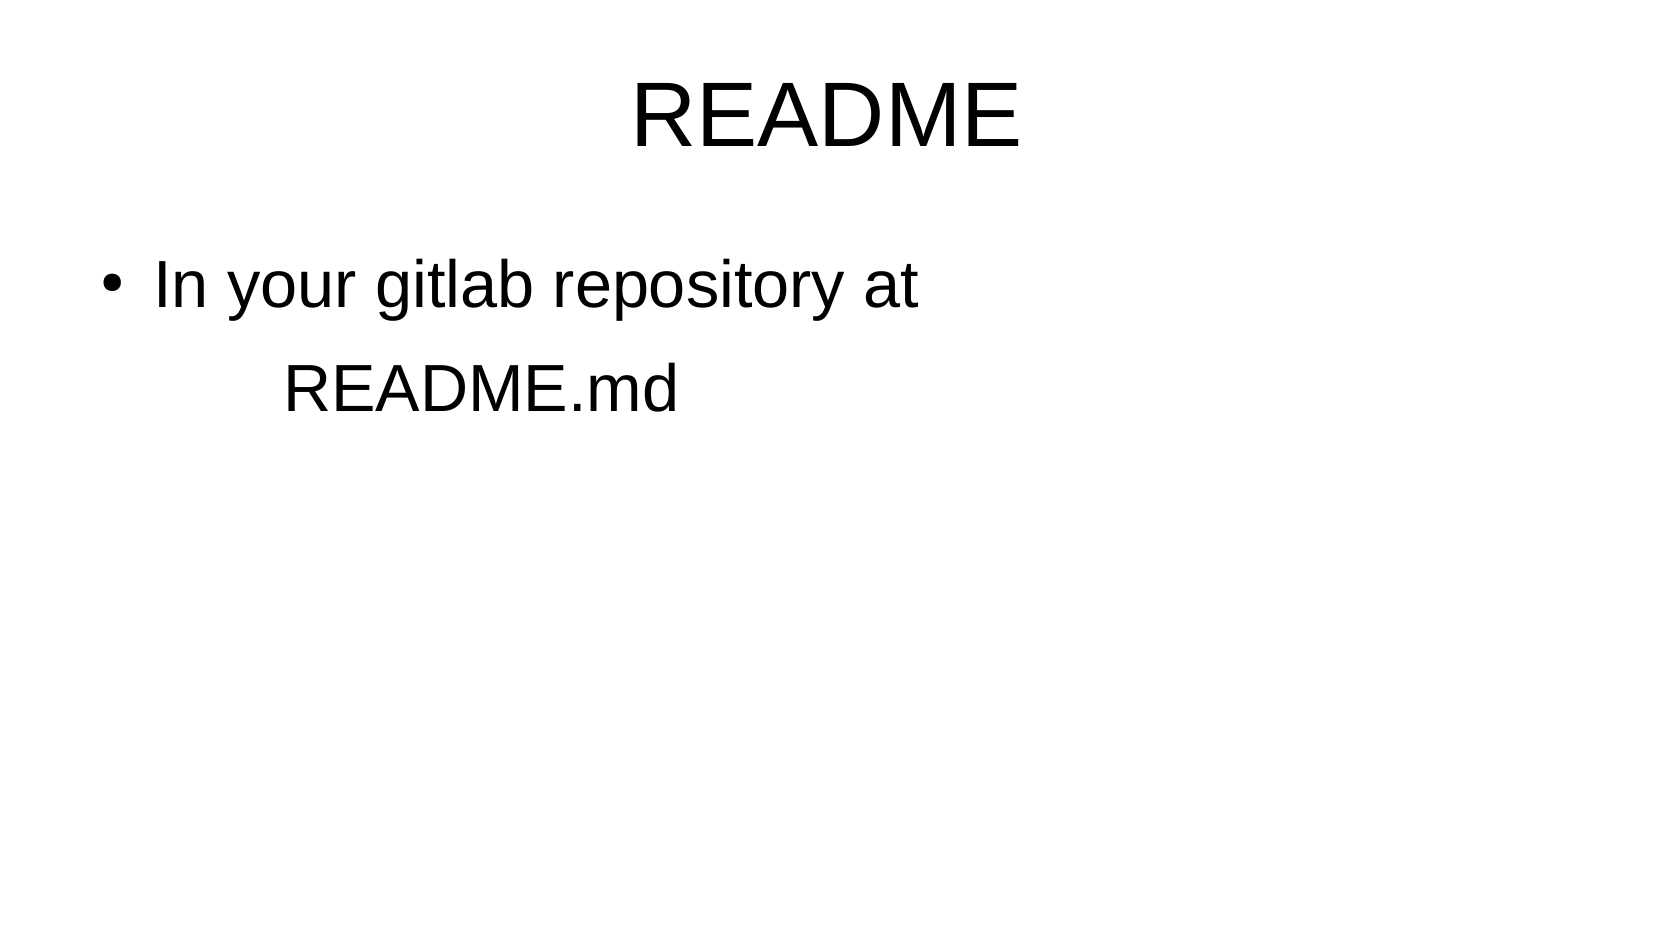

# README
In your gitlab repository at
 README.md